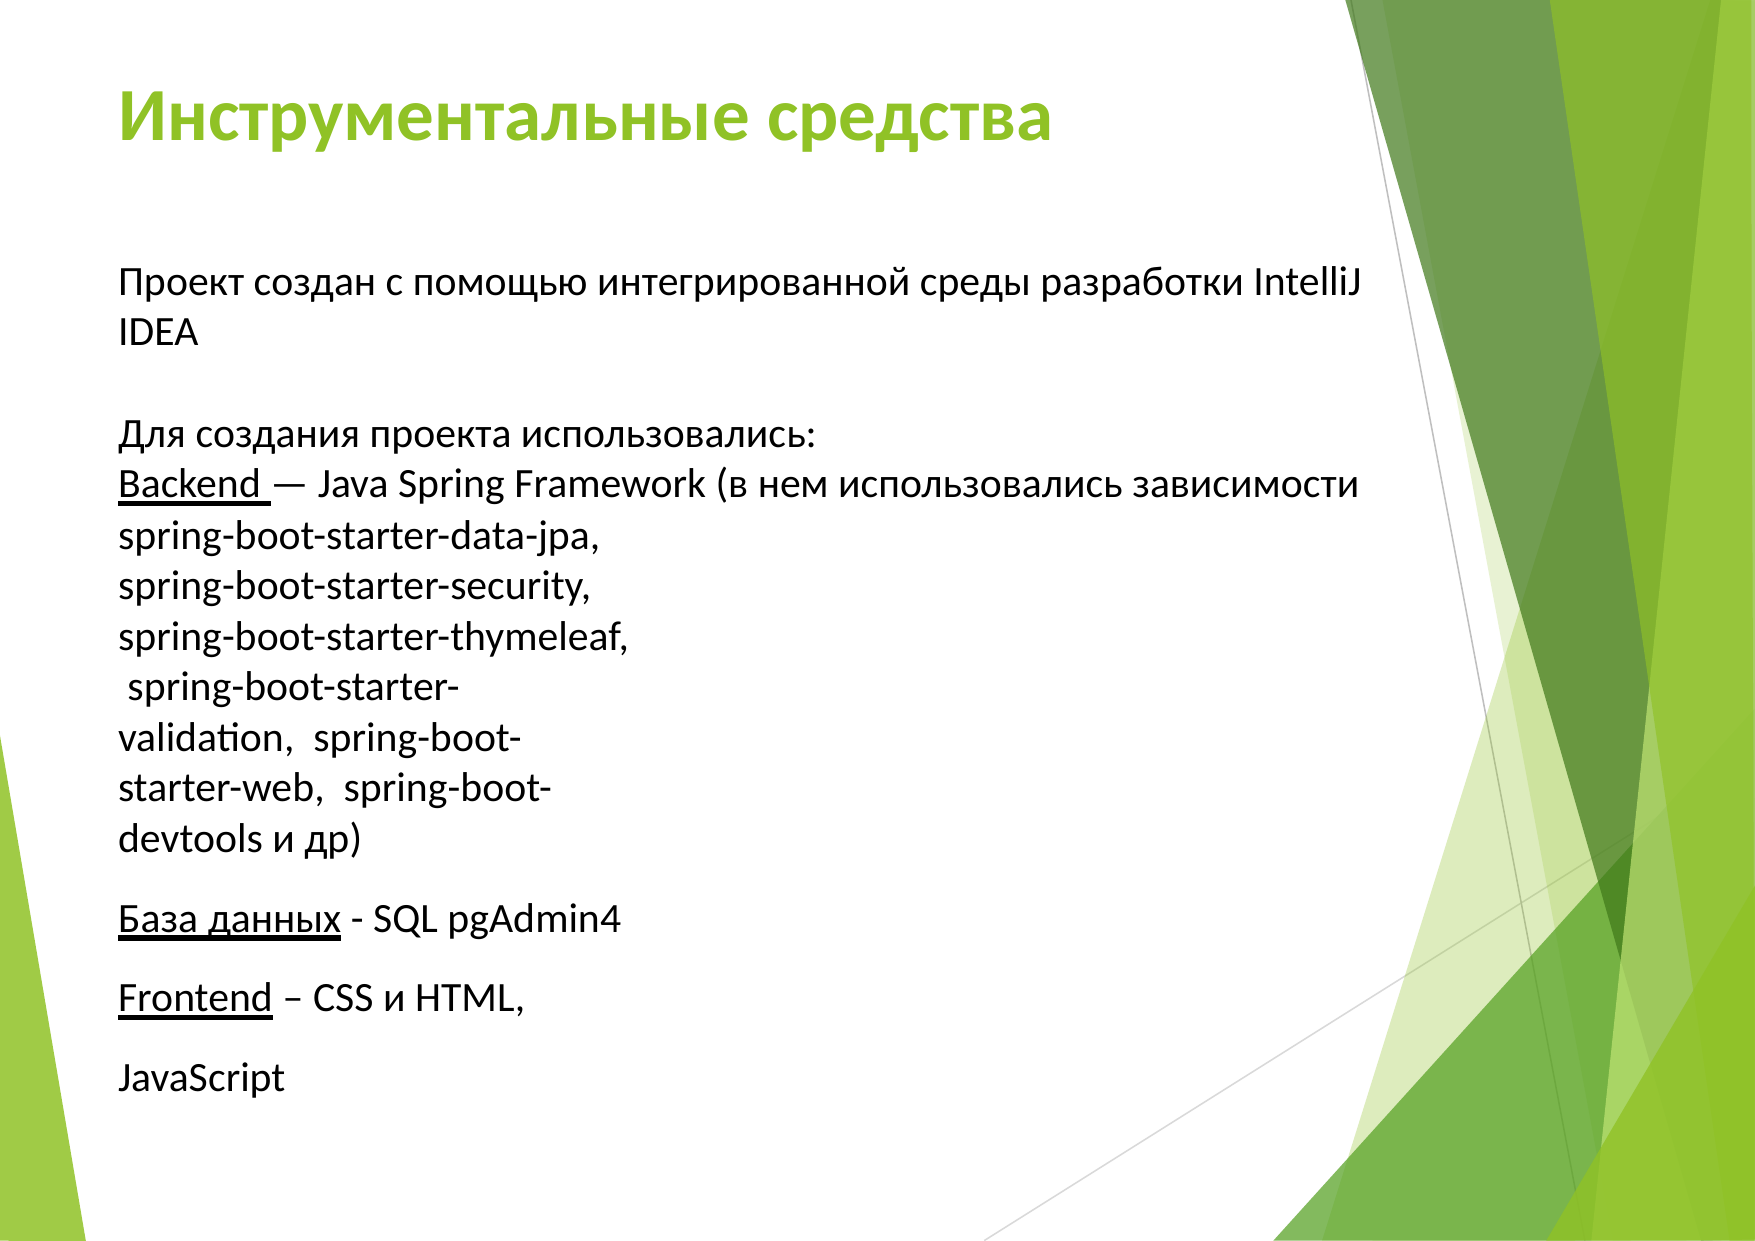

# Инструментальные средства
Проект создан с помощью интегрированной среды разработки IntelliJ IDEA
Для создания проекта использовались:
Backend — Java Spring Framework (в нем использовались зависимости
spring-boot-starter-data-jpa, spring-boot-starter-security, spring-boot-starter-thymeleaf, spring-boot-starter-validation, spring-boot-starter-web, spring-boot-devtools и др)
База данных - SQL pgAdmin4 Frontend – CSS и HTML, JavaScript